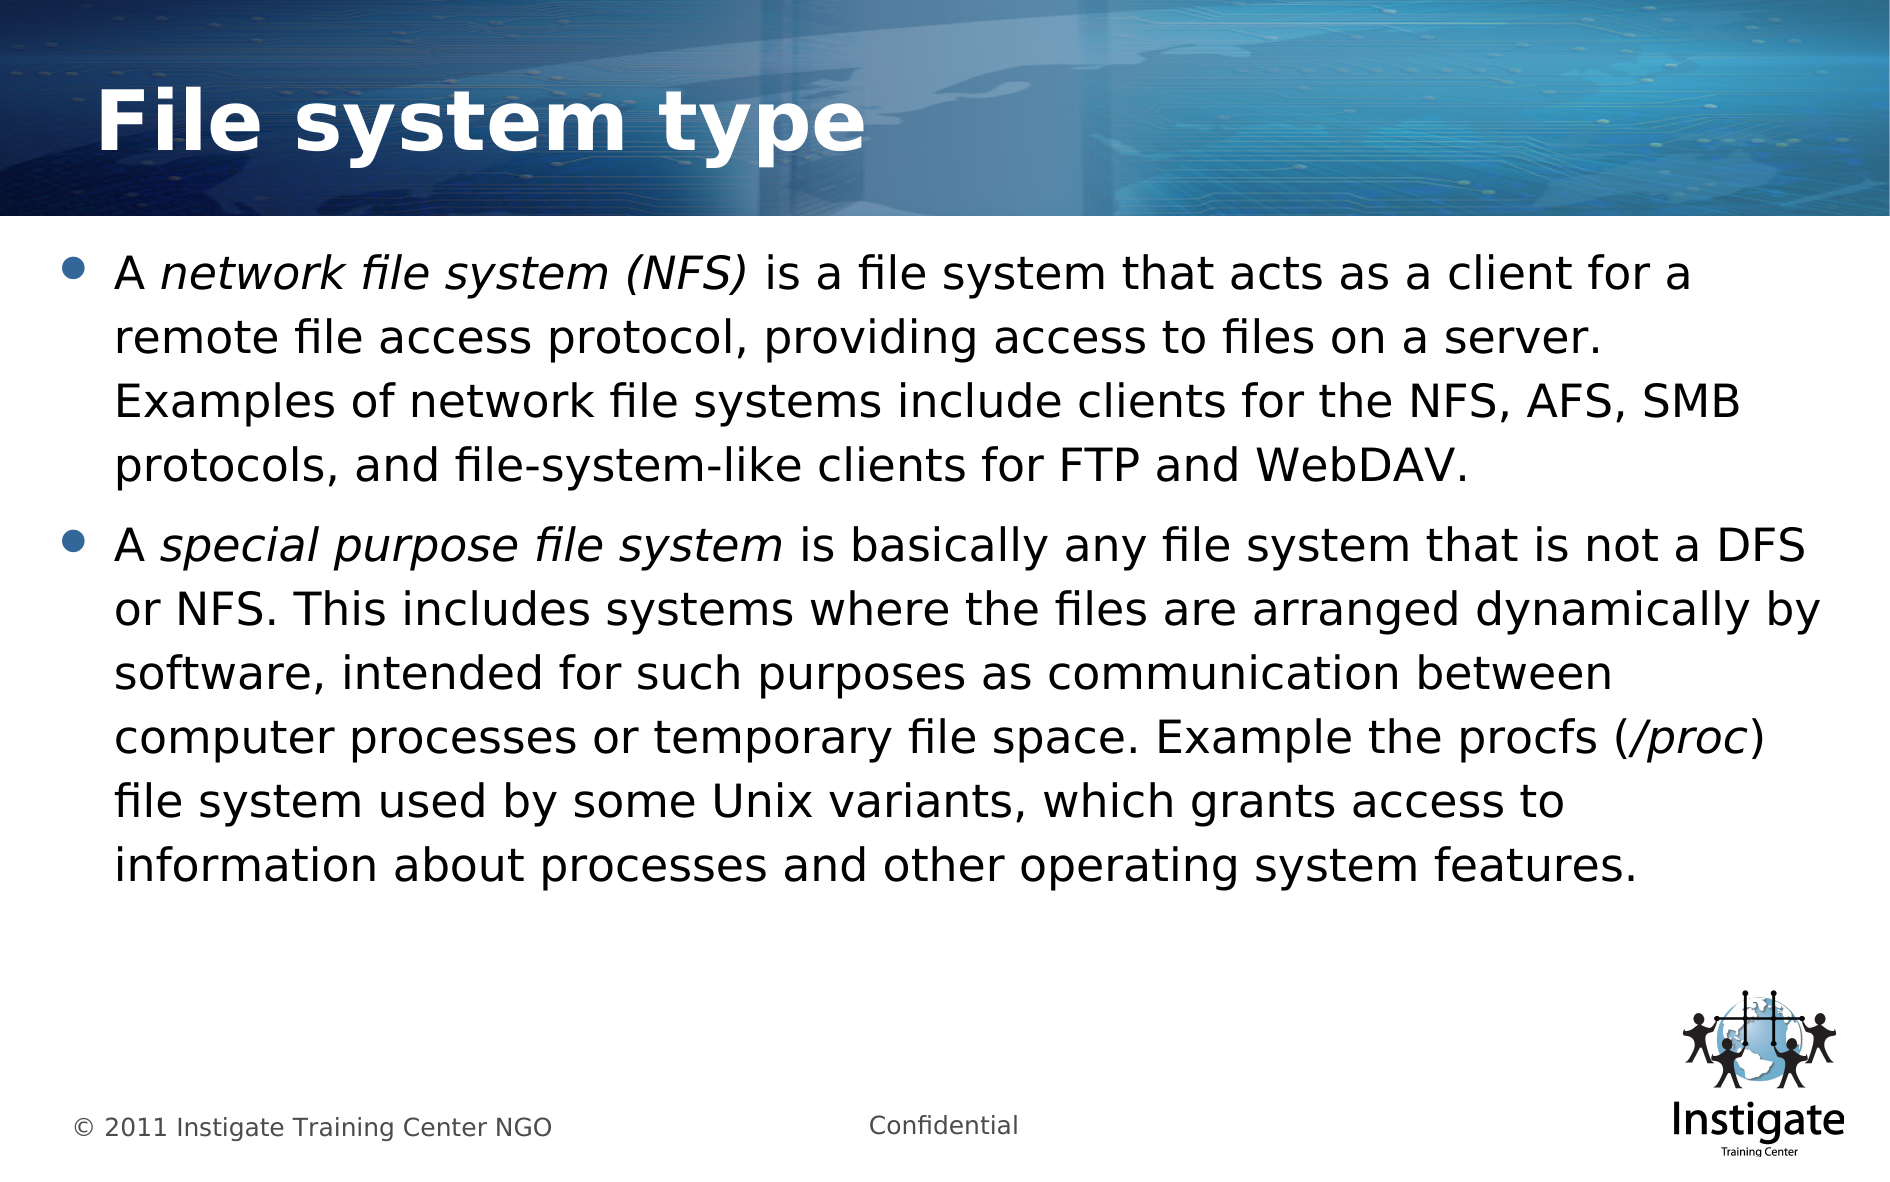

# File system type
A network file system (NFS) is a file system that acts as a client for a remote file access protocol, providing access to files on a server. Examples of network file systems include clients for the NFS, AFS, SMB protocols, and file-system-like clients for FTP and WebDAV.
A special purpose file system is basically any file system that is not a DFS or NFS. This includes systems where the files are arranged dynamically by software, intended for such purposes as communication between computer processes or temporary file space. Example the procfs (/proc) file system used by some Unix variants, which grants access to information about processes and other operating system features.